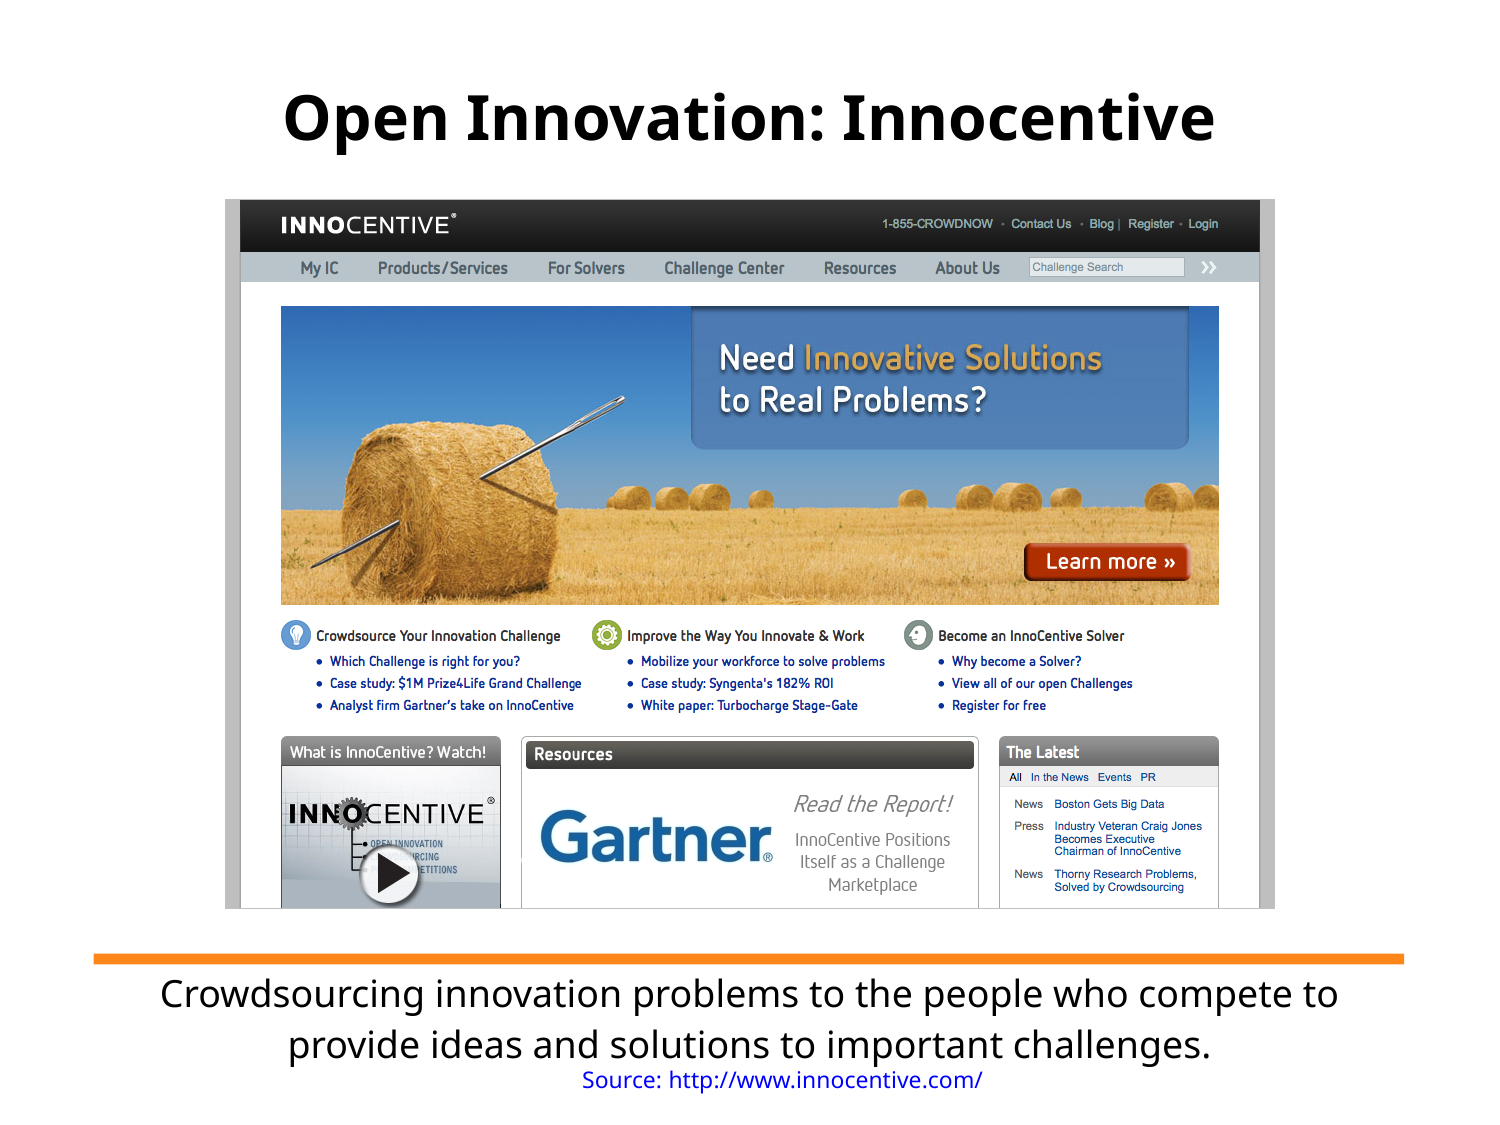

# Open Innovation: Innocentive
Crowdsourcing innovation problems to the people who compete to provide ideas and solutions to important challenges.
Source: http://www.innocentive.com/